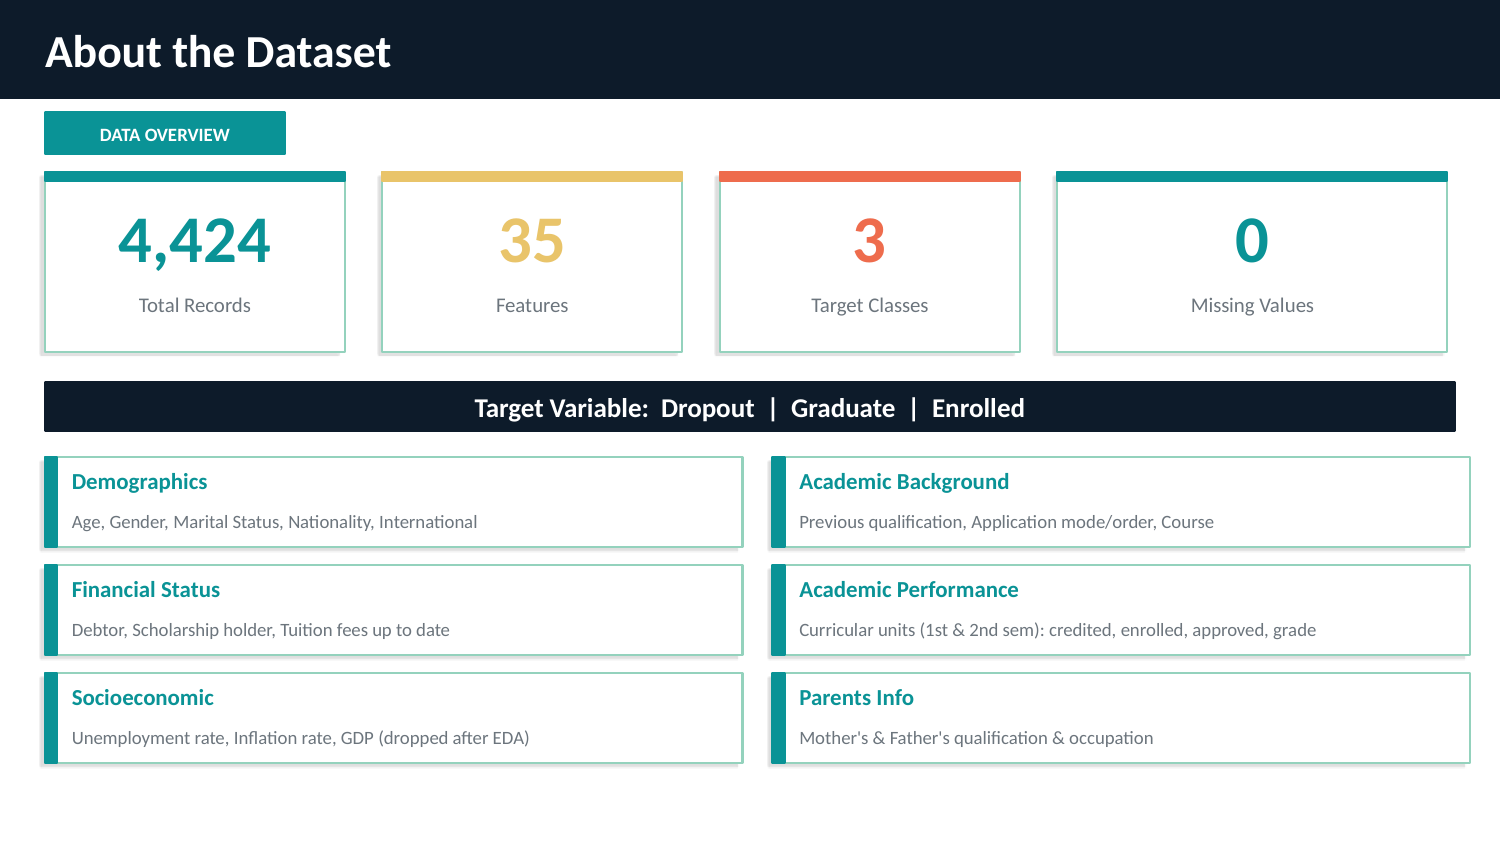

About the Dataset
DATA OVERVIEW
4,424
35
3
0
Total Records
Features
Target Classes
Missing Values
Target Variable: Dropout | Graduate | Enrolled
Demographics
Academic Background
Age, Gender, Marital Status, Nationality, International
Previous qualification, Application mode/order, Course
Financial Status
Academic Performance
Debtor, Scholarship holder, Tuition fees up to date
Curricular units (1st & 2nd sem): credited, enrolled, approved, grade
Socioeconomic
Parents Info
Unemployment rate, Inflation rate, GDP (dropped after EDA)
Mother's & Father's qualification & occupation